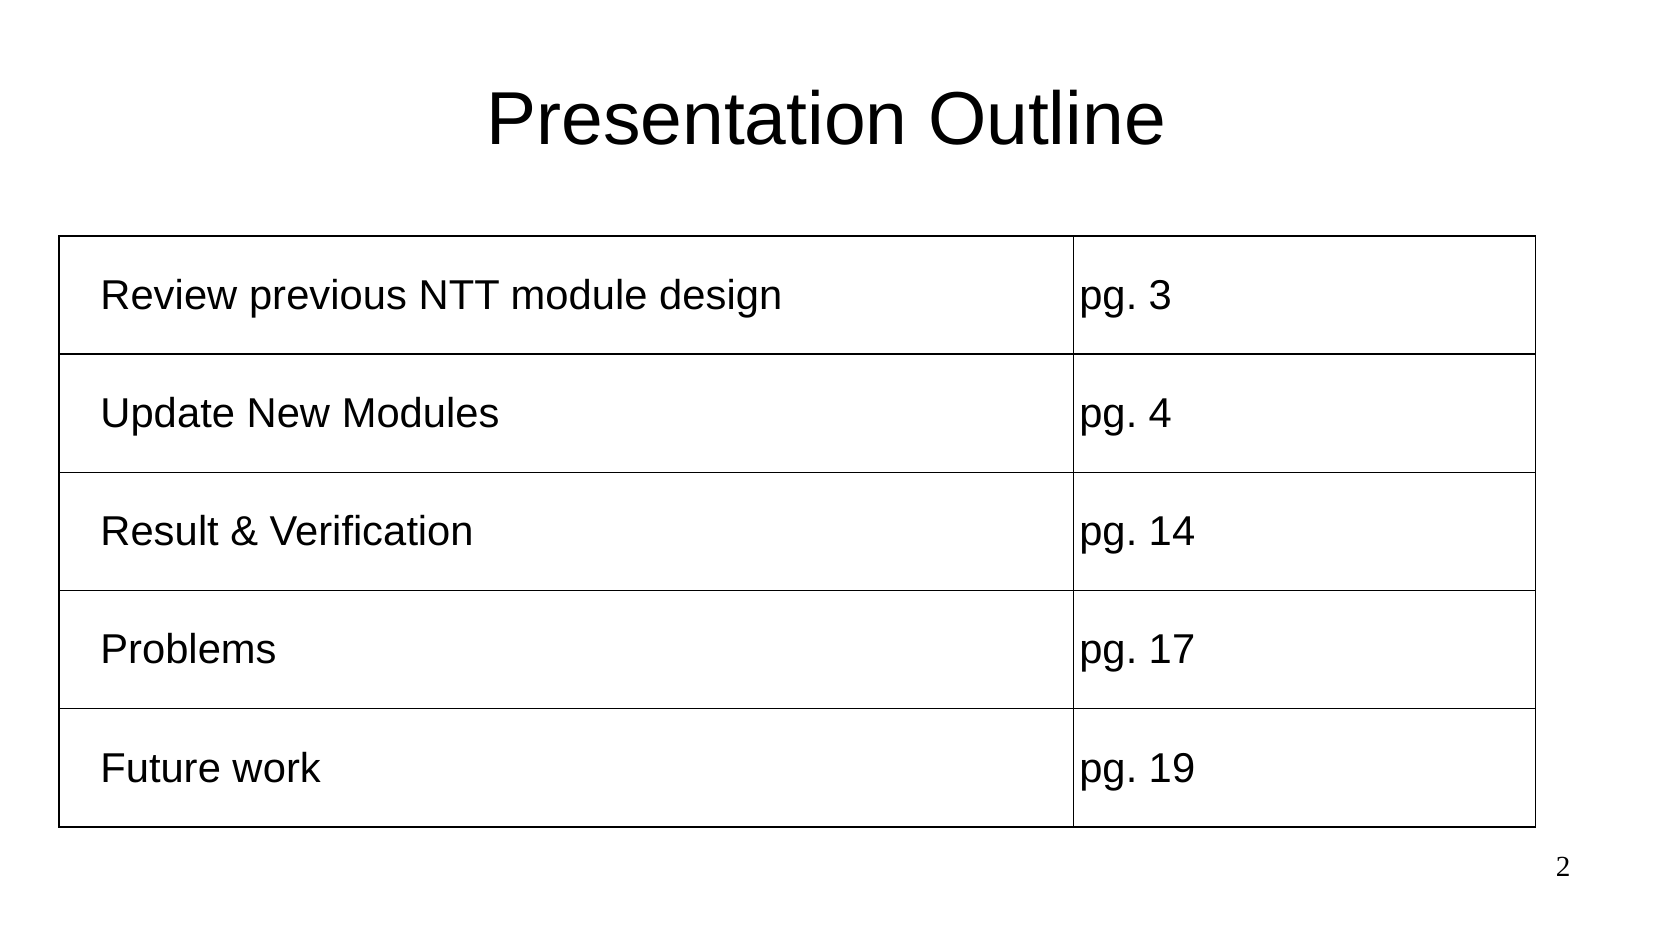

# Presentation Outline
| Review previous NTT module design | pg. 3 |
| --- | --- |
| Update New Modules | pg. 4 |
| Result & Verification | pg. 14 |
| Problems | pg. 17 |
| Future work | pg. 19 |
2